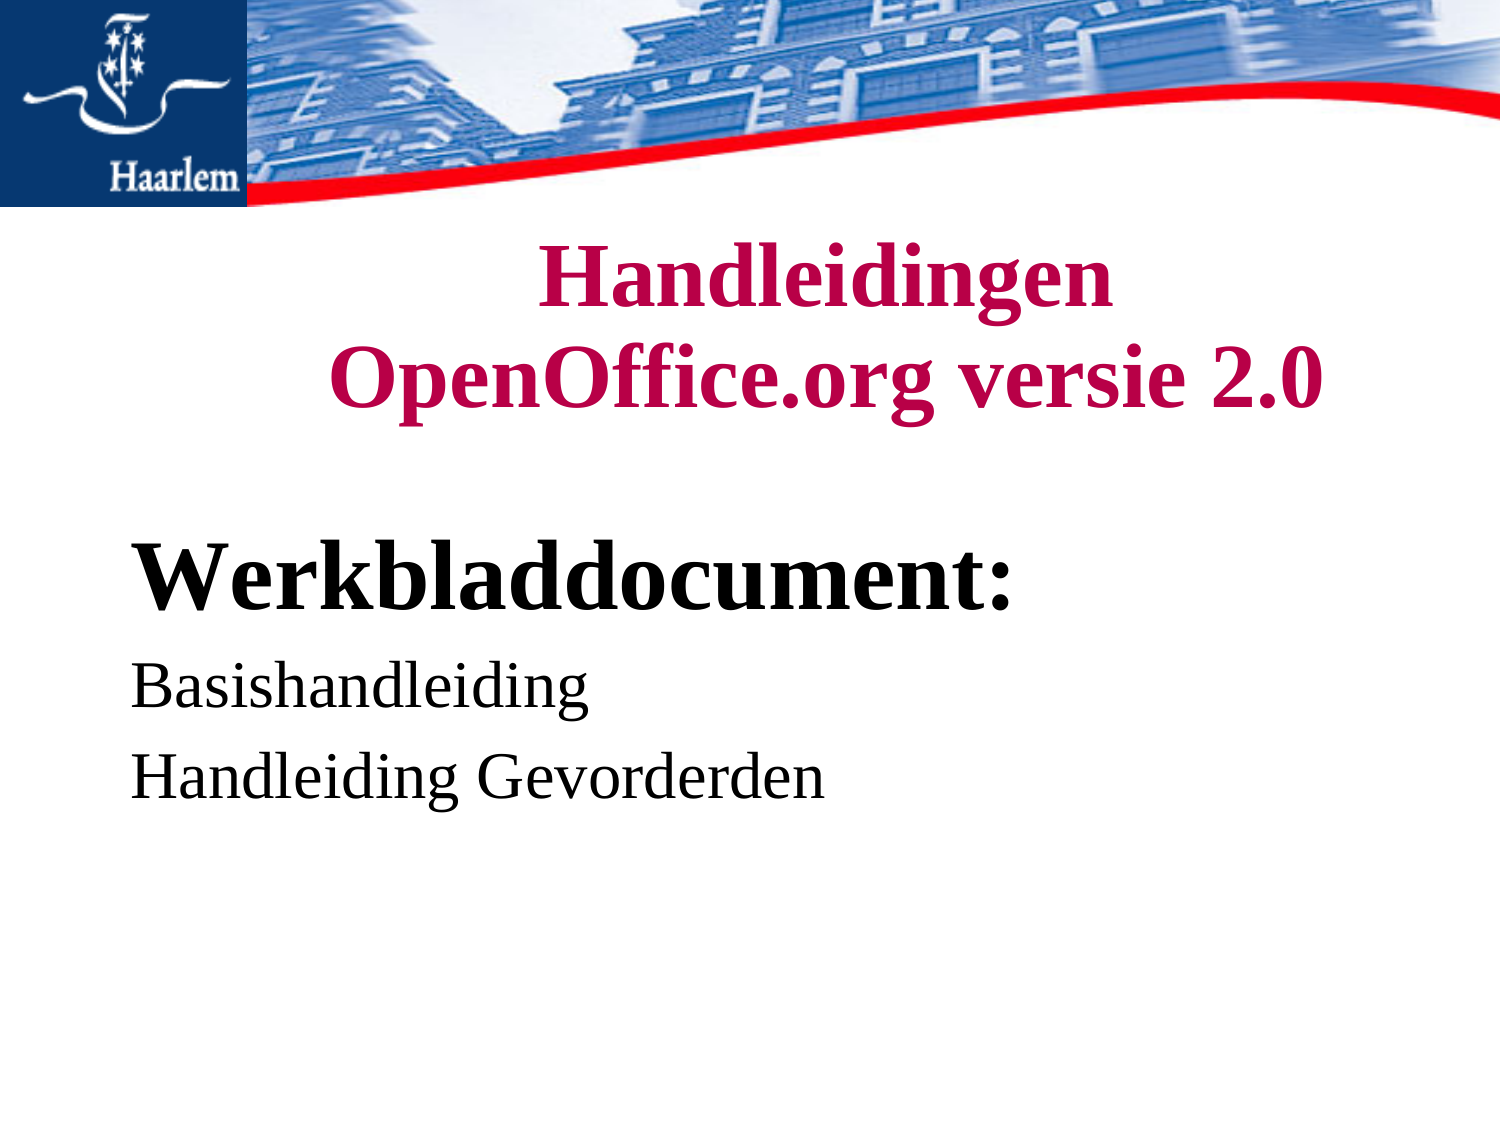

# Handleidingen OpenOffice.org versie 2.0
Werkbladdocument:
Basishandleiding
Handleiding Gevorderden